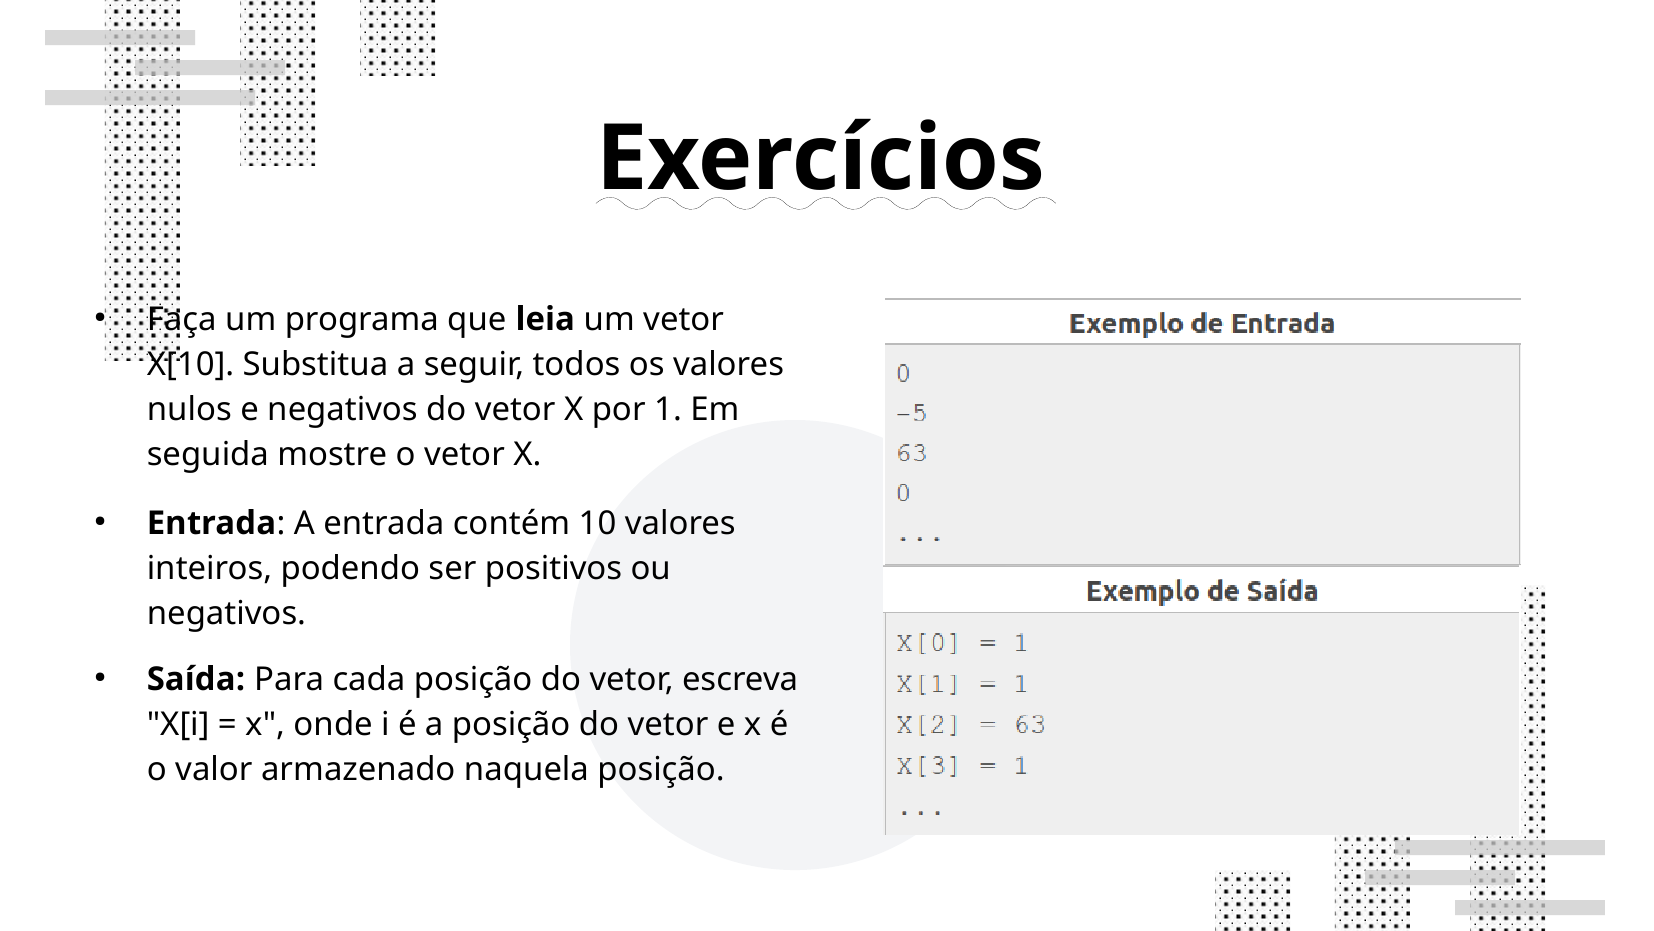

# Exercícios
Faça um programa que leia um vetor X[10]. Substitua a seguir, todos os valores nulos e negativos do vetor X por 1. Em seguida mostre o vetor X.
Entrada: A entrada contém 10 valores inteiros, podendo ser positivos ou negativos.
Saída: Para cada posição do vetor, escreva "X[i] = x", onde i é a posição do vetor e x é o valor armazenado naquela posição.